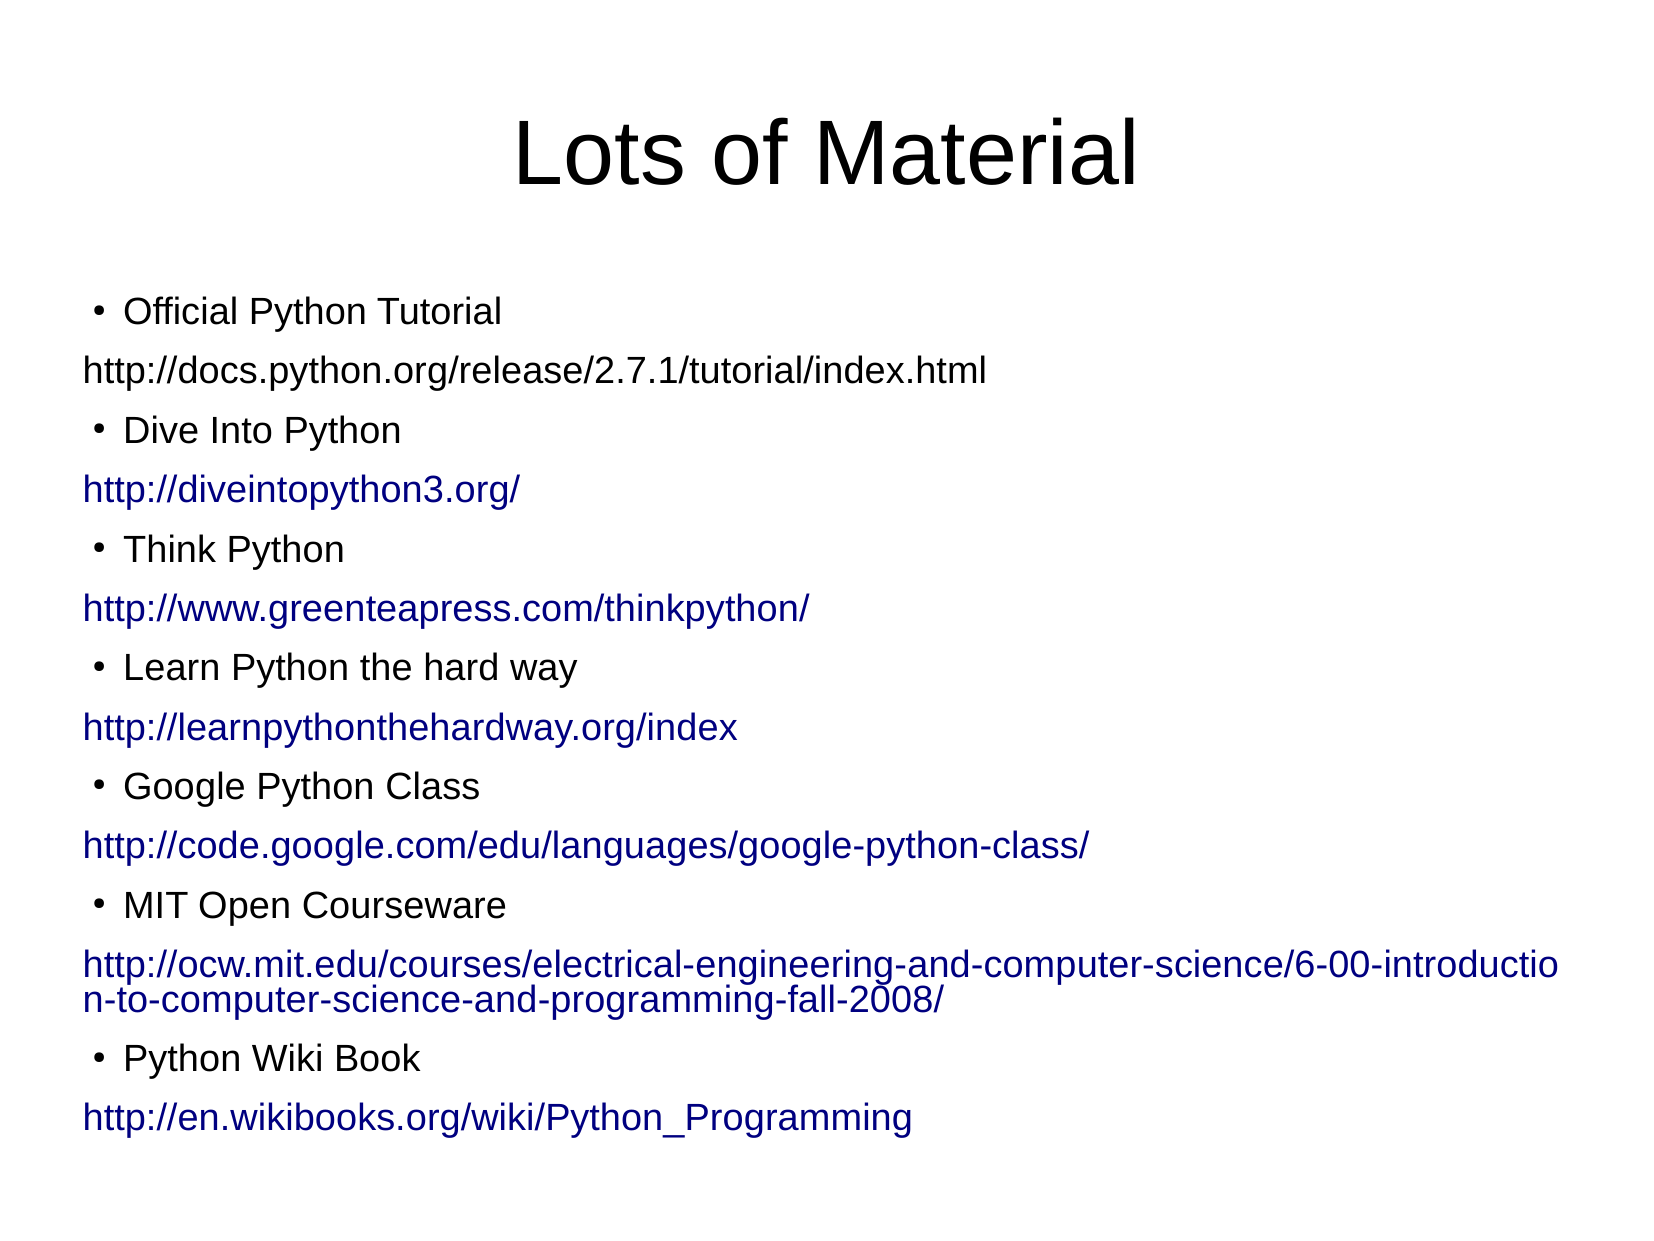

# Lots of Material
Official Python Tutorial
http://docs.python.org/release/2.7.1/tutorial/index.html
Dive Into Python
http://diveintopython3.org/
Think Python
http://www.greenteapress.com/thinkpython/
Learn Python the hard way
http://learnpythonthehardway.org/index
Google Python Class
http://code.google.com/edu/languages/google-python-class/
MIT Open Courseware
http://ocw.mit.edu/courses/electrical-engineering-and-computer-science/6-00-introduction-to-computer-science-and-programming-fall-2008/
Python Wiki Book
http://en.wikibooks.org/wiki/Python_Programming